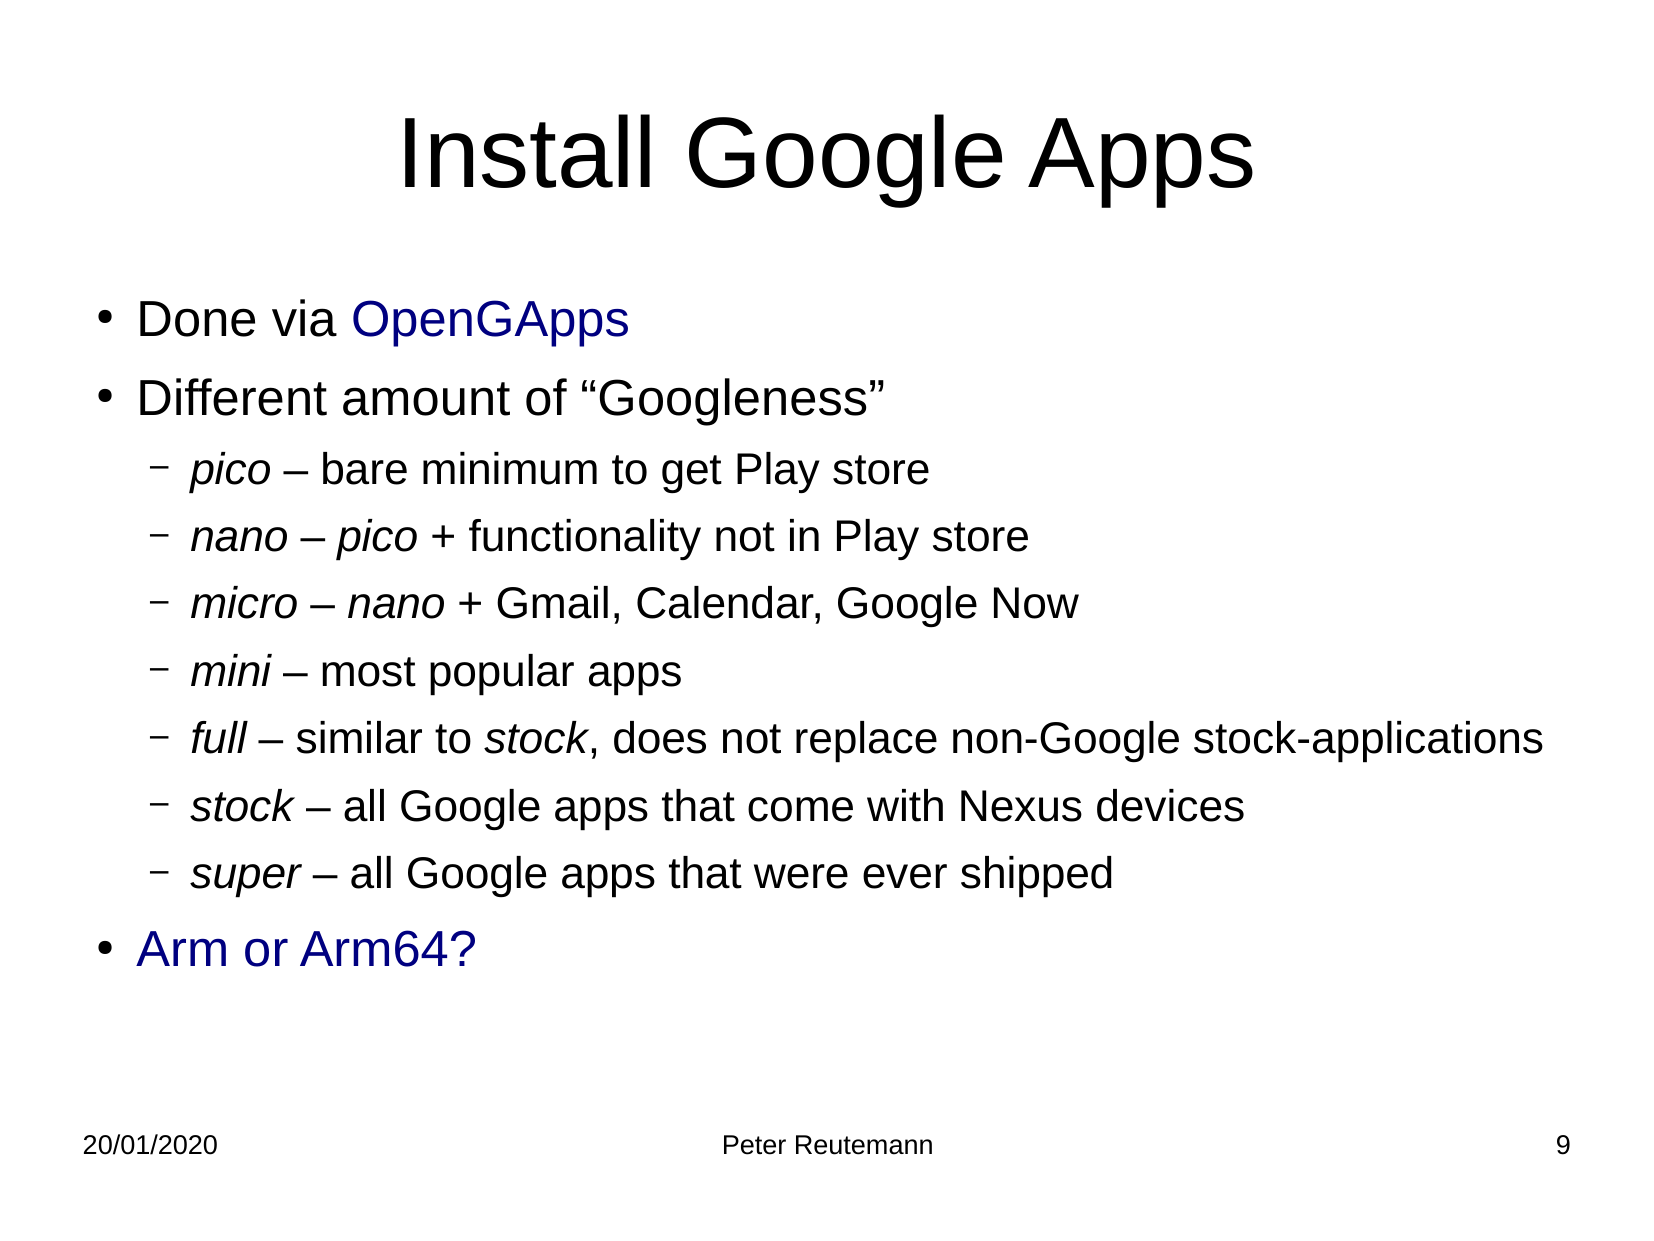

# Install Google Apps
Done via OpenGApps
Different amount of “Googleness”
pico – bare minimum to get Play store
nano – pico + functionality not in Play store
micro – nano + Gmail, Calendar, Google Now
mini – most popular apps
full – similar to stock, does not replace non-Google stock-applications
stock – all Google apps that come with Nexus devices
super – all Google apps that were ever shipped
Arm or Arm64?
20/01/2020
Peter Reutemann
9